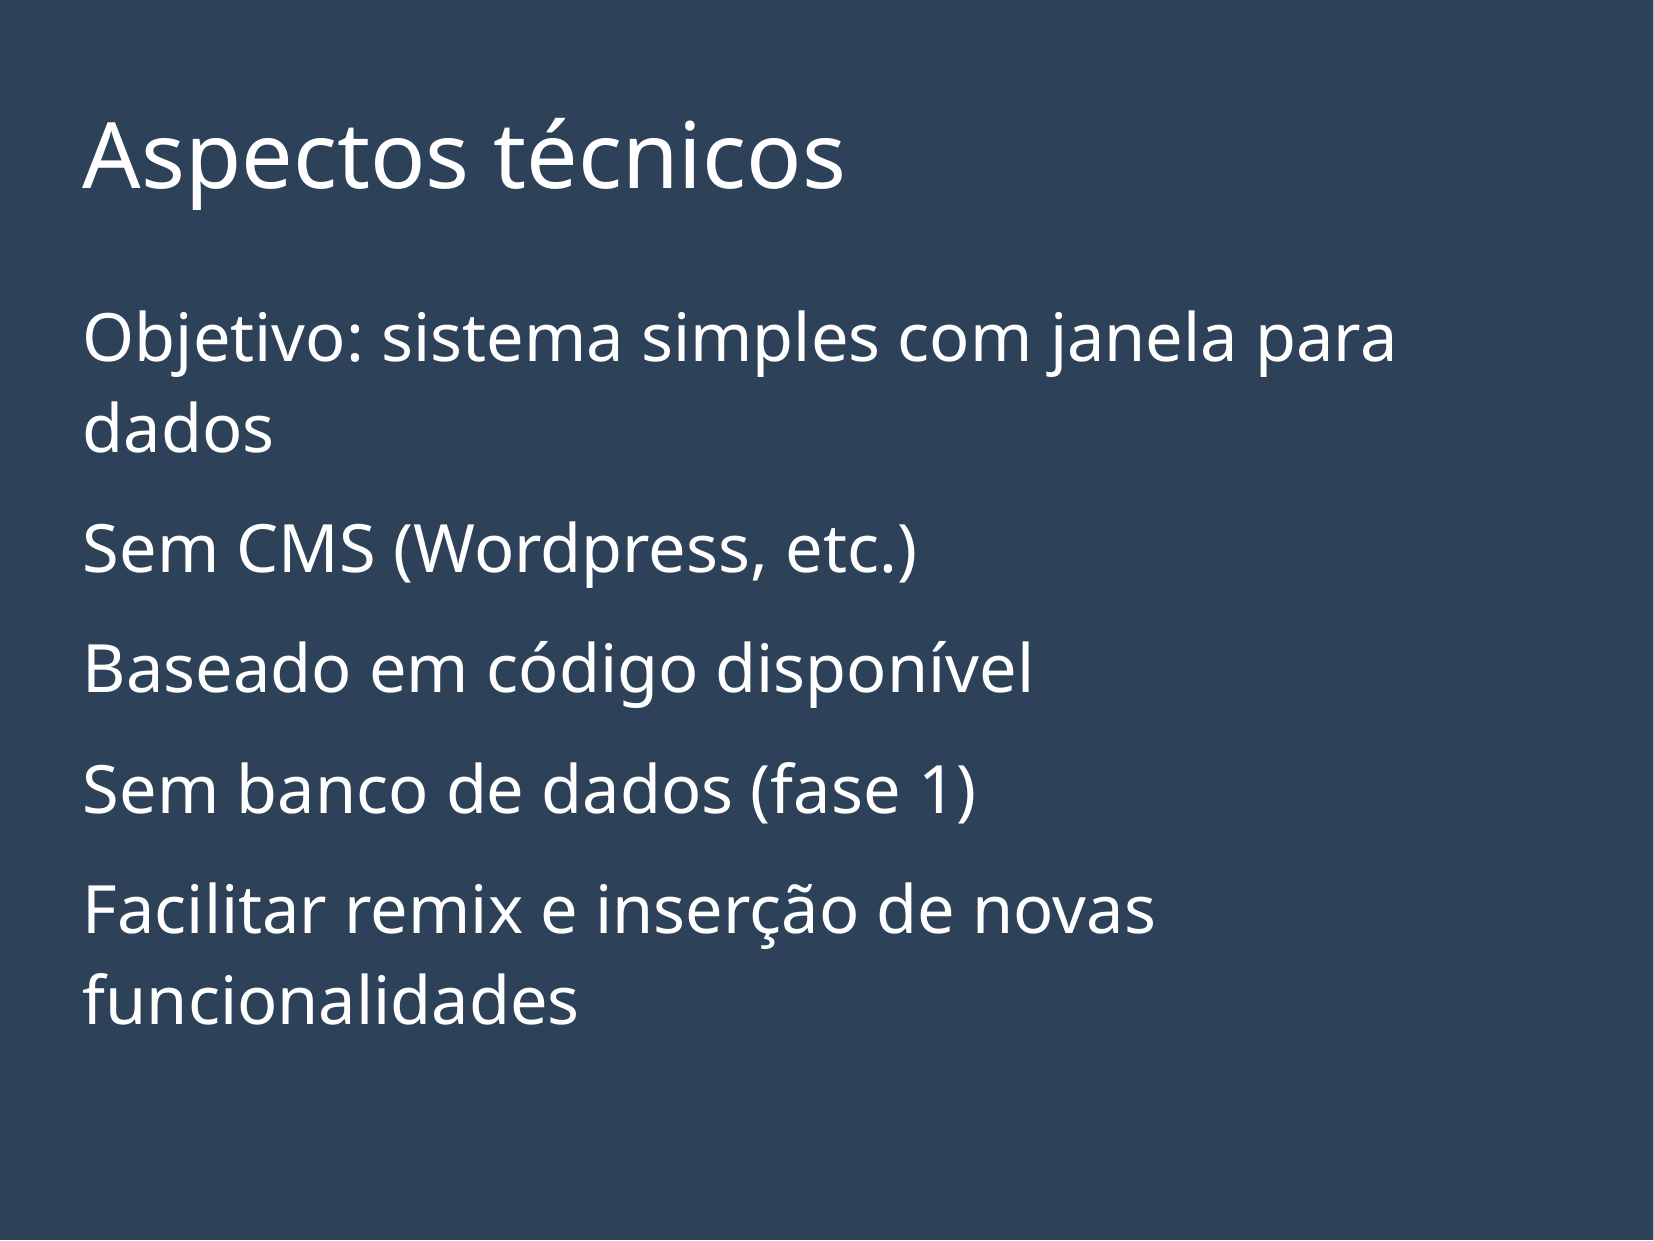

# Aspectos técnicos
Objetivo: sistema simples com janela para dados
Sem CMS (Wordpress, etc.)
Baseado em código disponível
Sem banco de dados (fase 1)
Facilitar remix e inserção de novas funcionalidades